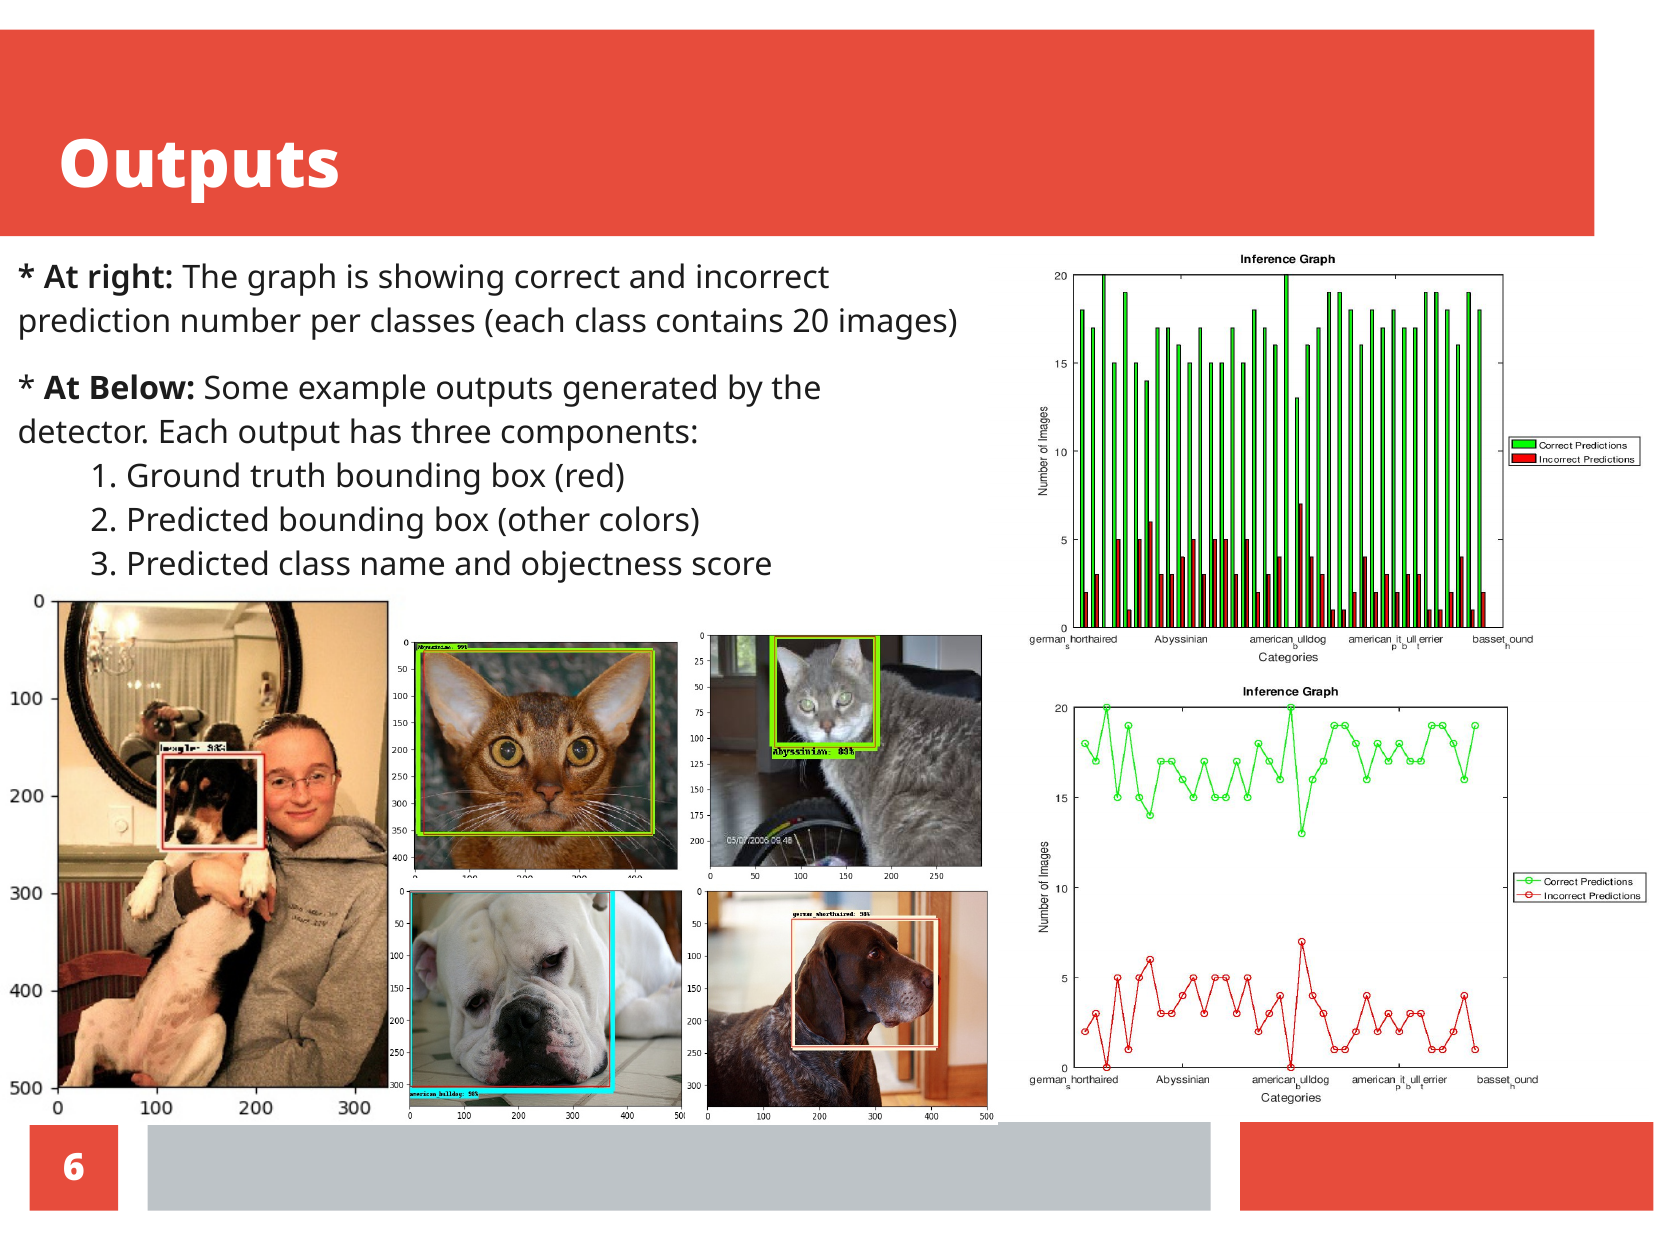

# Outputs
* At right: The graph is showing correct and incorrect prediction number per classes (each class contains 20 images)
* At Below: Some example outputs generated by the detector. Each output has three components:
	1. Ground truth bounding box (red)
	2. Predicted bounding box (other colors)
	3. Predicted class name and objectness score
Click to add Text
6